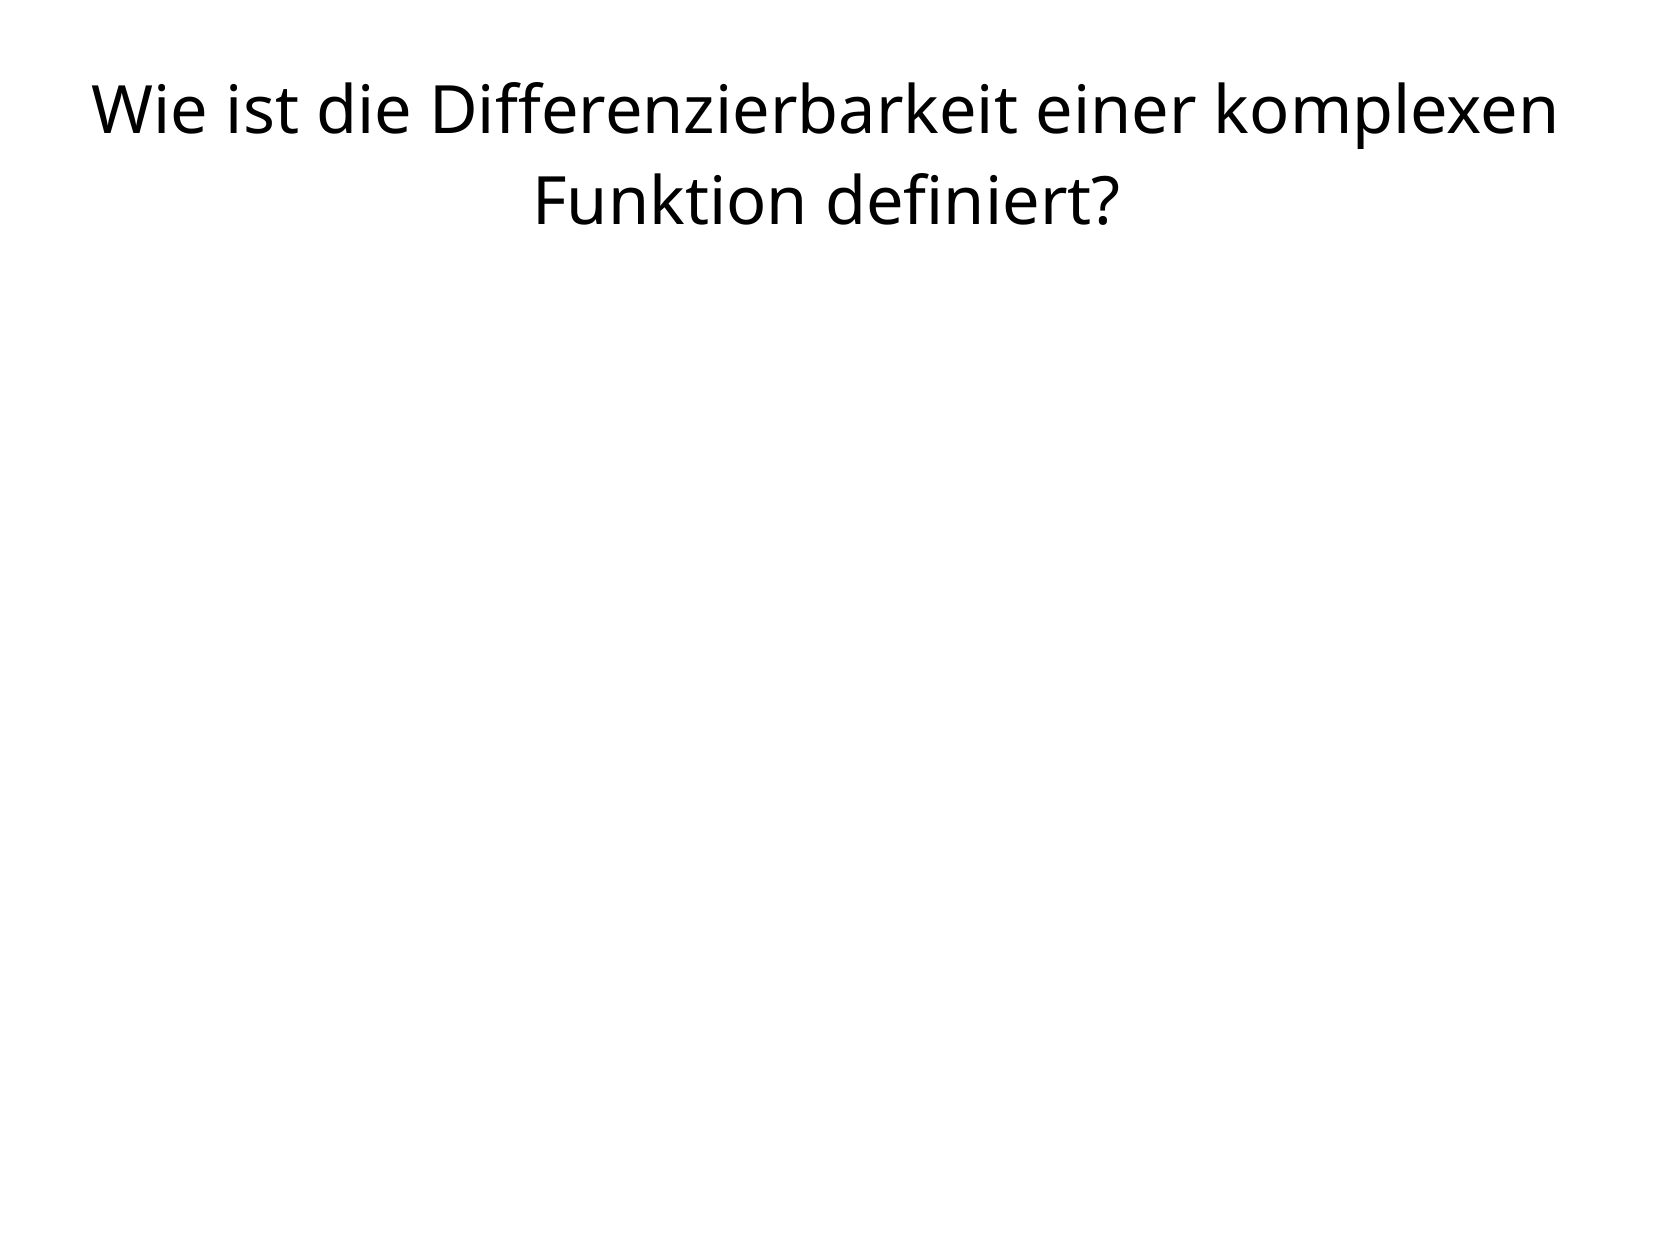

# Wie ist die Differenzierbarkeit einer komplexen Funktion definiert?